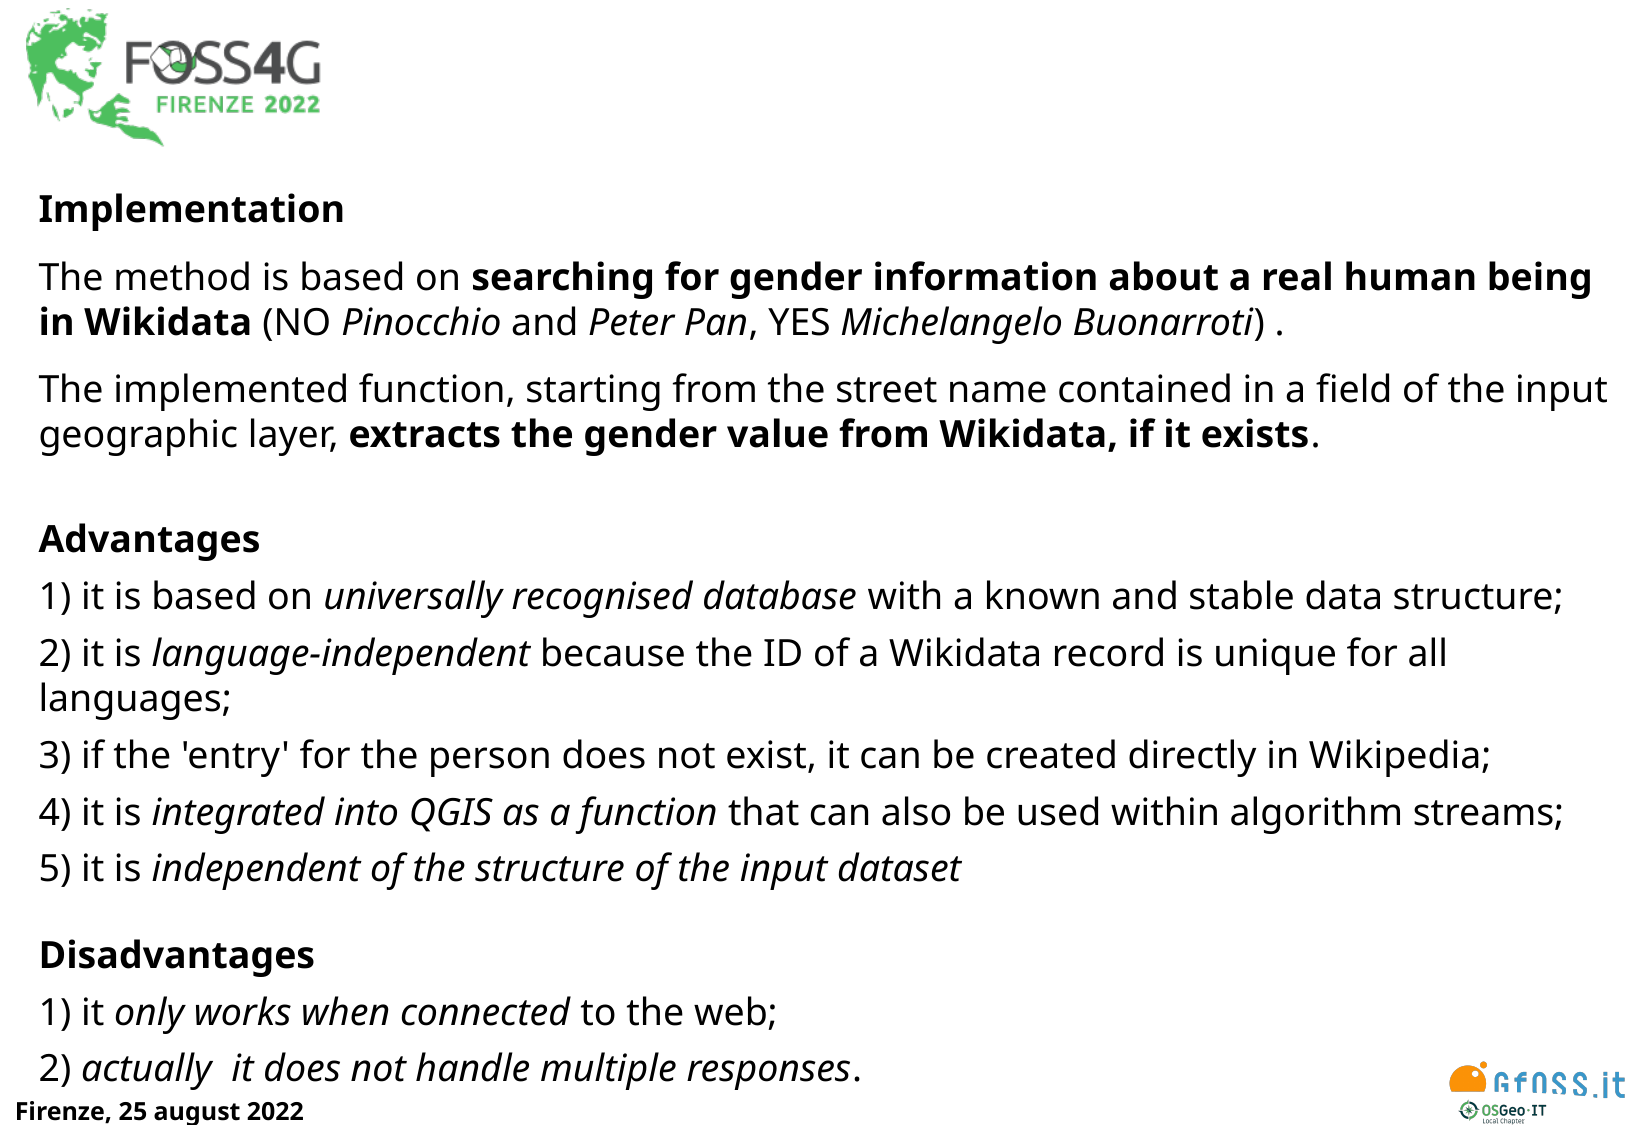

Implementation
The method is based on searching for gender information about a real human being in Wikidata (NO Pinocchio and Peter Pan, YES Michelangelo Buonarroti) .
The implemented function, starting from the street name contained in a field of the input geographic layer, extracts the gender value from Wikidata, if it exists.
Advantages
1) it is based on universally recognised database with a known and stable data structure;
2) it is language-independent because the ID of a Wikidata record is unique for all languages;
3) if the 'entry' for the person does not exist, it can be created directly in Wikipedia;
4) it is integrated into QGIS as a function that can also be used within algorithm streams;
5) it is independent of the structure of the input dataset
Disadvantages
1) it only works when connected to the web;
2) actually it does not handle multiple responses.